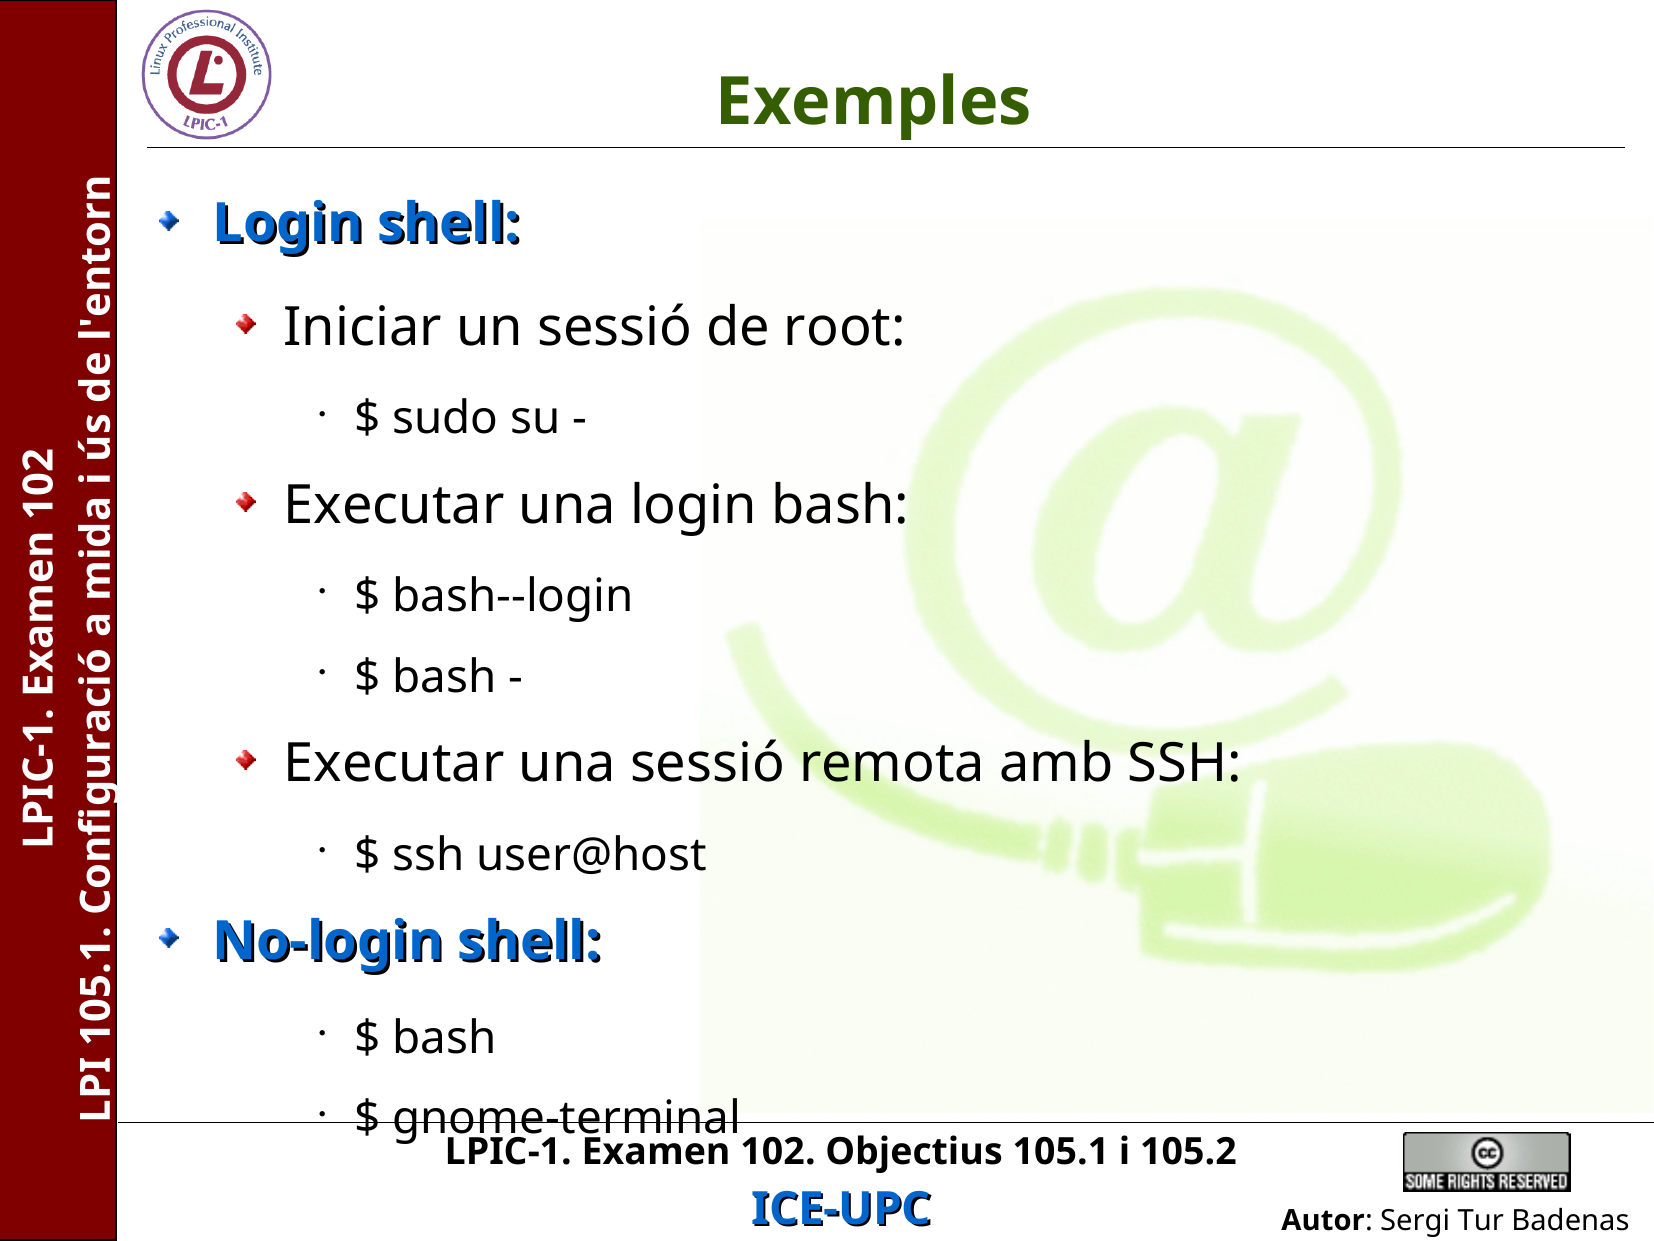

# Exemples
Login shell:
Iniciar un sessió de root:
$ sudo su -
Executar una login bash:
$ bash--login
$ bash -
Executar una sessió remota amb SSH:
$ ssh user@host
No-login shell:
$ bash
$ gnome-terminal